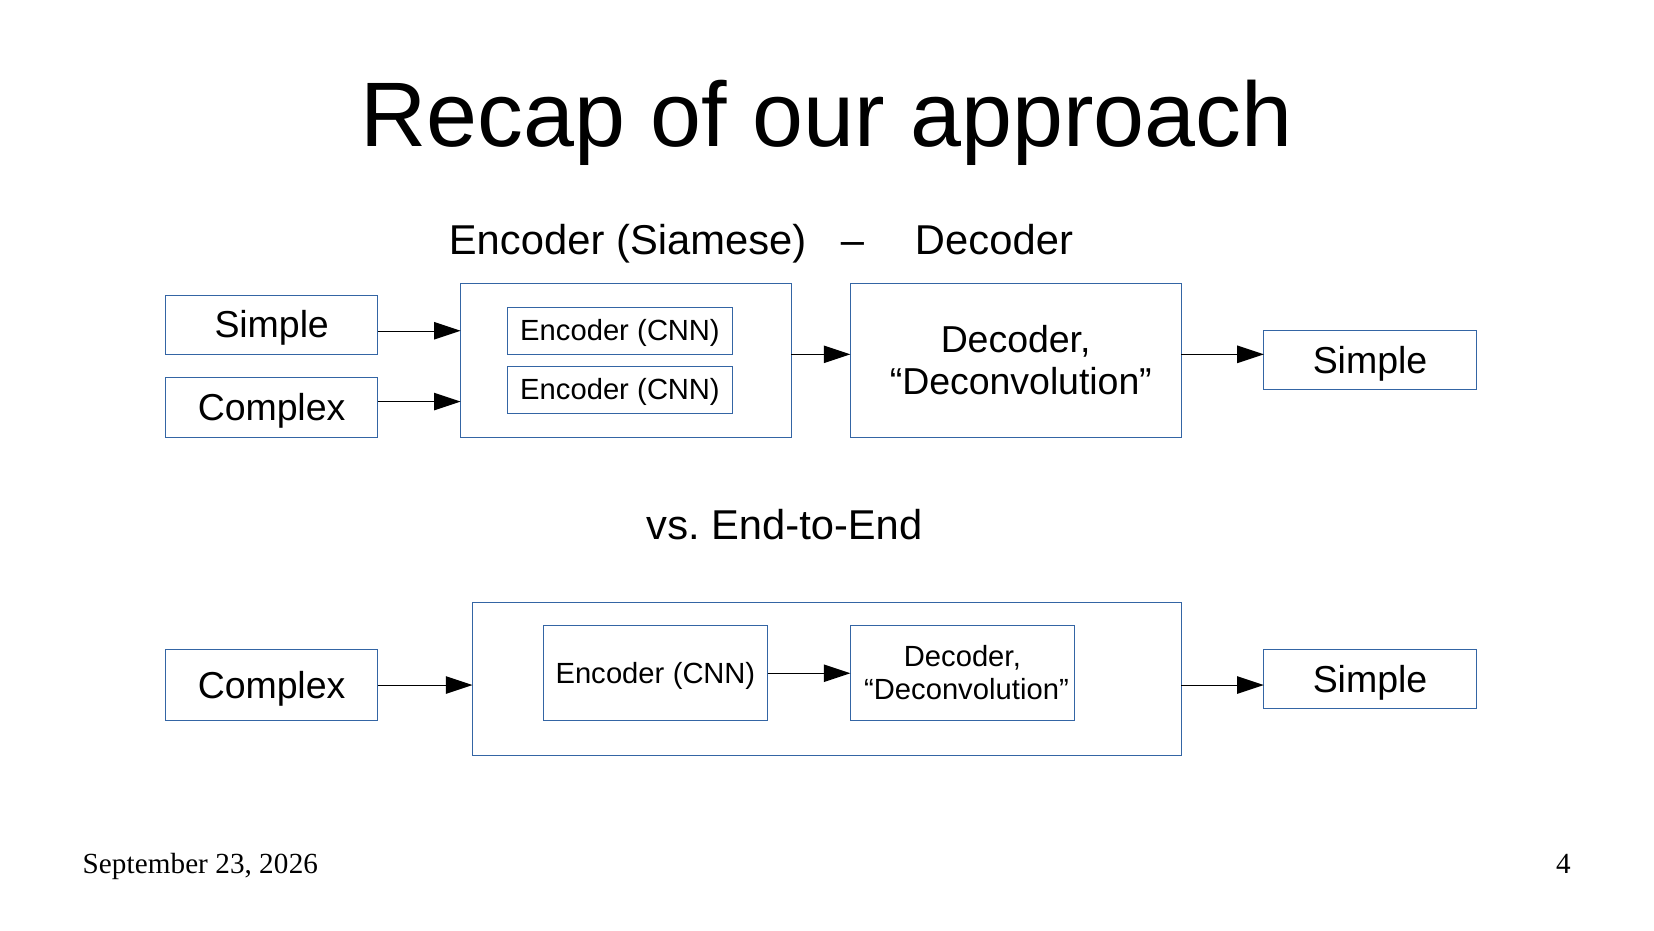

Recap of our approach
# Encoder (Siamese) – 	 Decoder
 vs. End-to-End
Decoder,
 “Deconvolution”
Simple
Encoder (CNN)
Simple
Encoder (CNN)
Complex
Encoder (CNN)
Decoder,
 “Deconvolution”
Complex
Simple
4